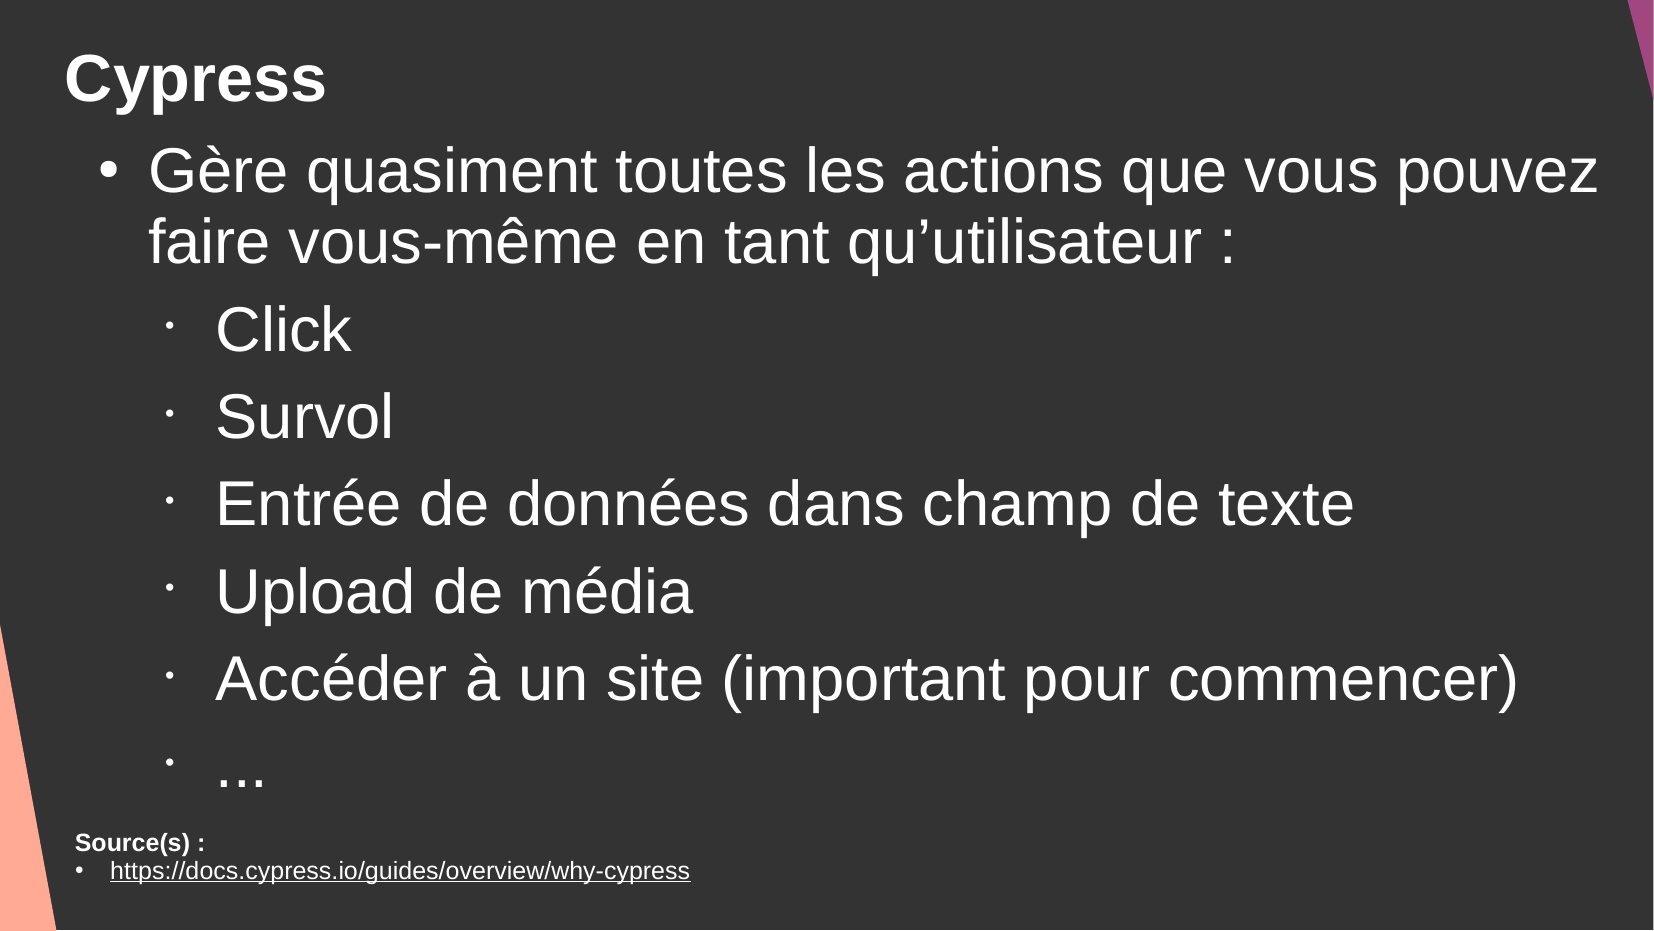

# Cypress
Gère quasiment toutes les actions que vous pouvez faire vous-même en tant qu’utilisateur :
Click
Survol
Entrée de données dans champ de texte
Upload de média
Accéder à un site (important pour commencer)
...
Source(s) :
https://docs.cypress.io/guides/overview/why-cypress